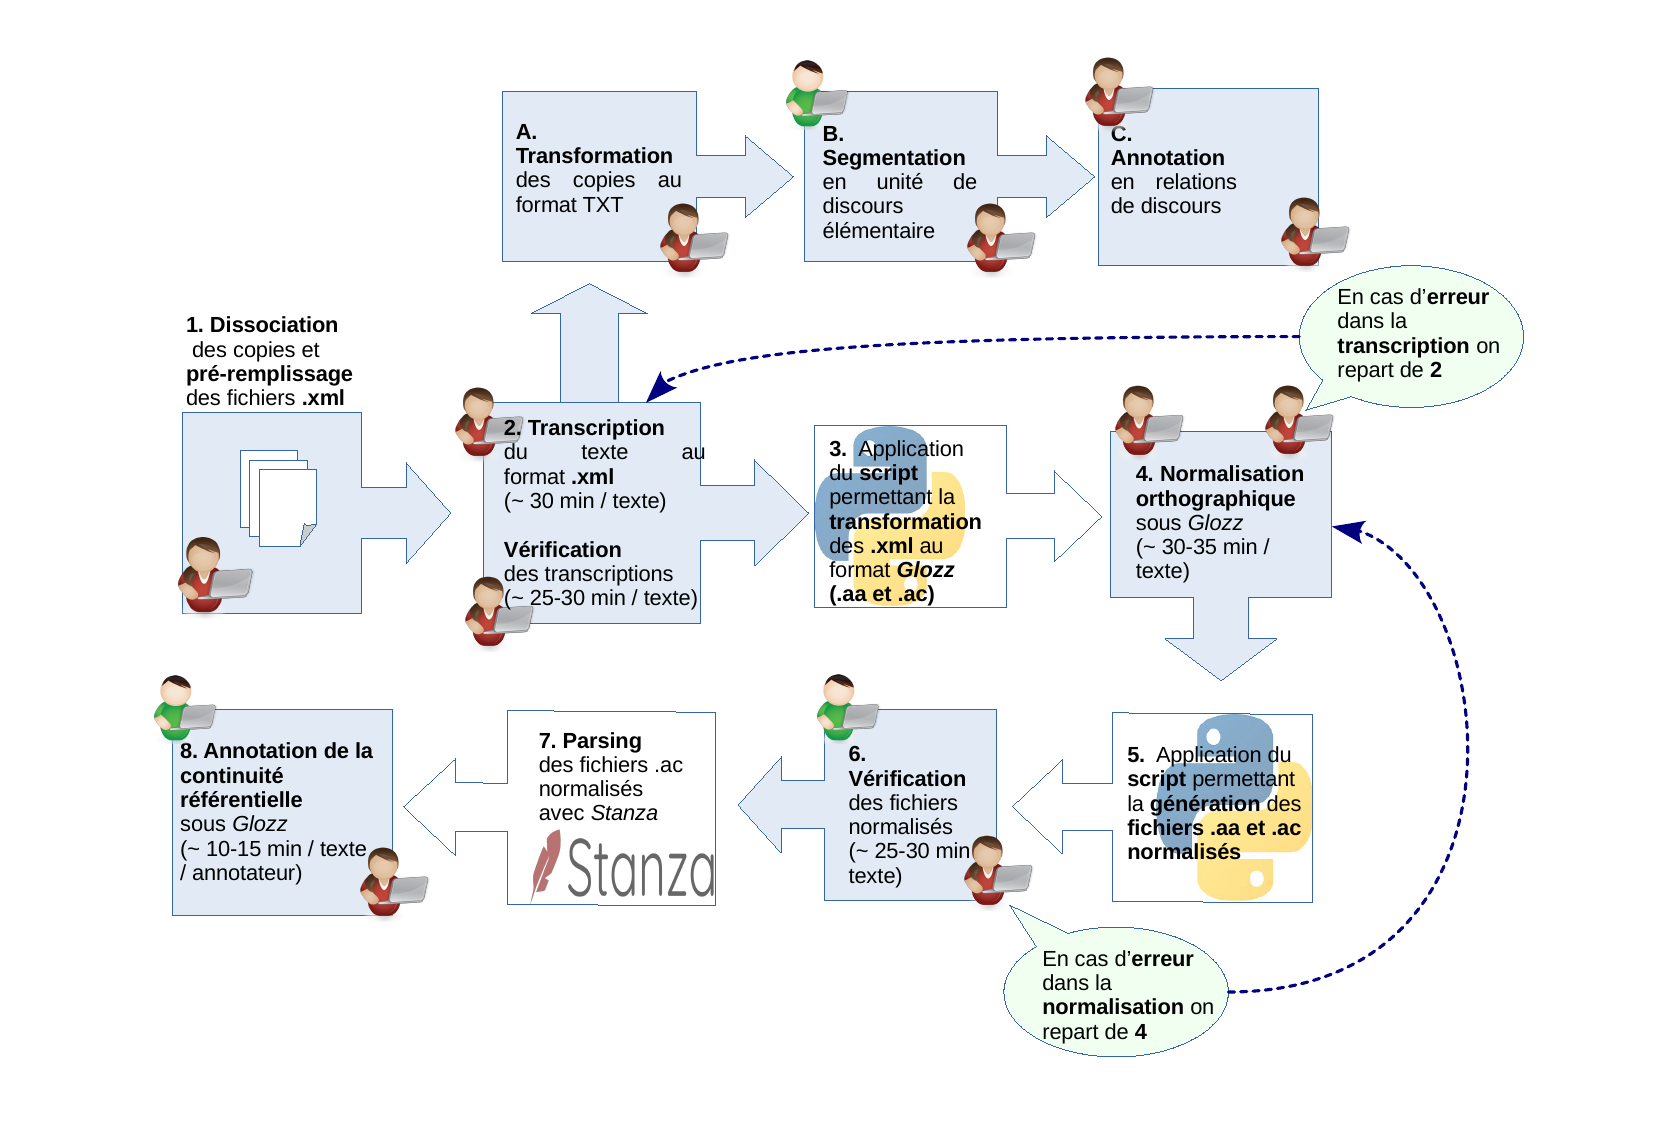

A. Transformation des copies au format TXT
B. Segmentation en unité de discours élémentaire
C.
Annotation en relations de discours
En cas d’erreur dans la transcription on repart de 2
1. Dissociation
 des copies et
pré-remplissage des fichiers .xml
2. Transcription
du texte au format .xml
(~ 30 min / texte)
Vérification
des transcriptions
(~ 25-30 min / texte)
3. Application du script permettant la transformation des .xml au format Glozz (.aa et .ac)
4. Normalisation orthographique sous Glozz
(~ 30-35 min / texte)
7. Parsing
des fichiers .ac normalisés avec Stanza
8. Annotation de la continuité référentielle
sous Glozz
(~ 10-15 min / texte
/ annotateur)
6. Vérification
des fichiers normalisés
(~ 25-30 min / texte)
5. Application du script permettant la génération des fichiers .aa et .ac normalisés
En cas d’erreur dans la normalisation on repart de 4